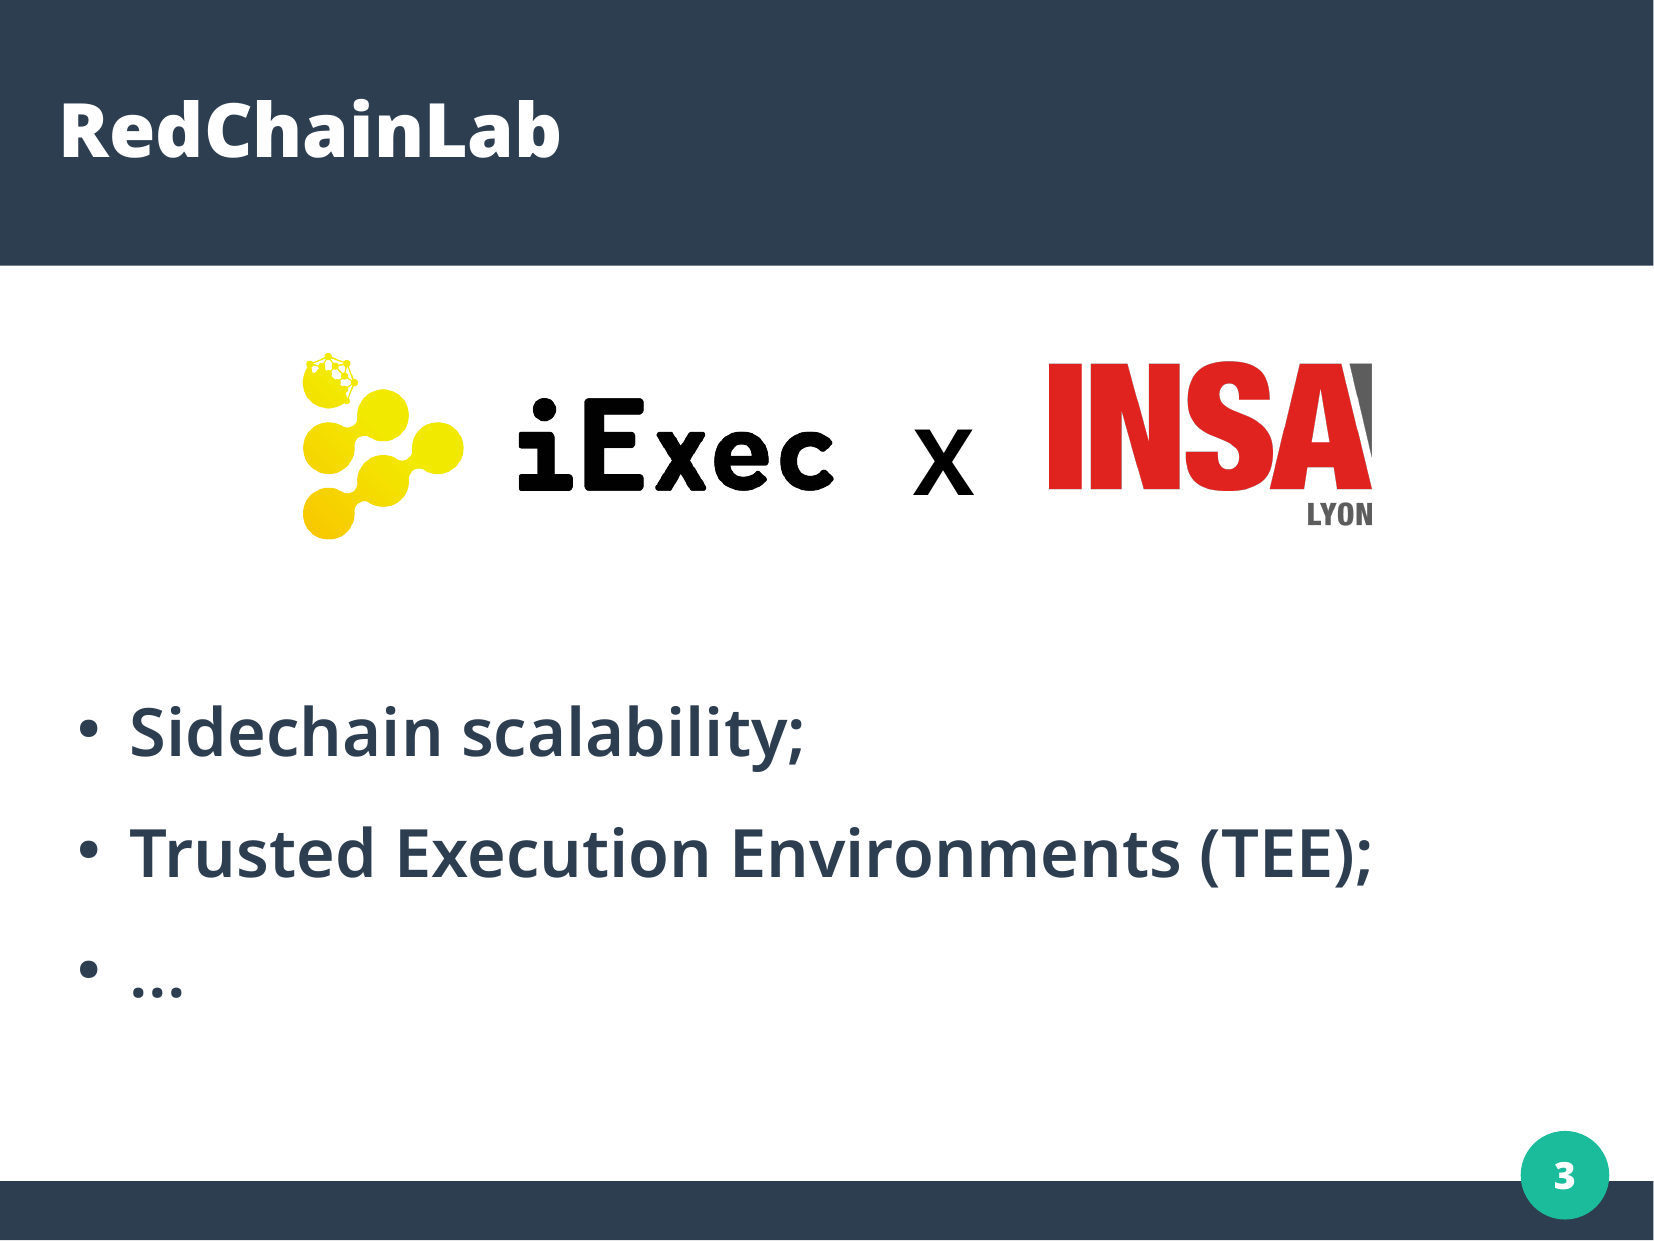

# RedChainLab
X
Sidechain scalability;
Trusted Execution Environments (TEE);
...
3